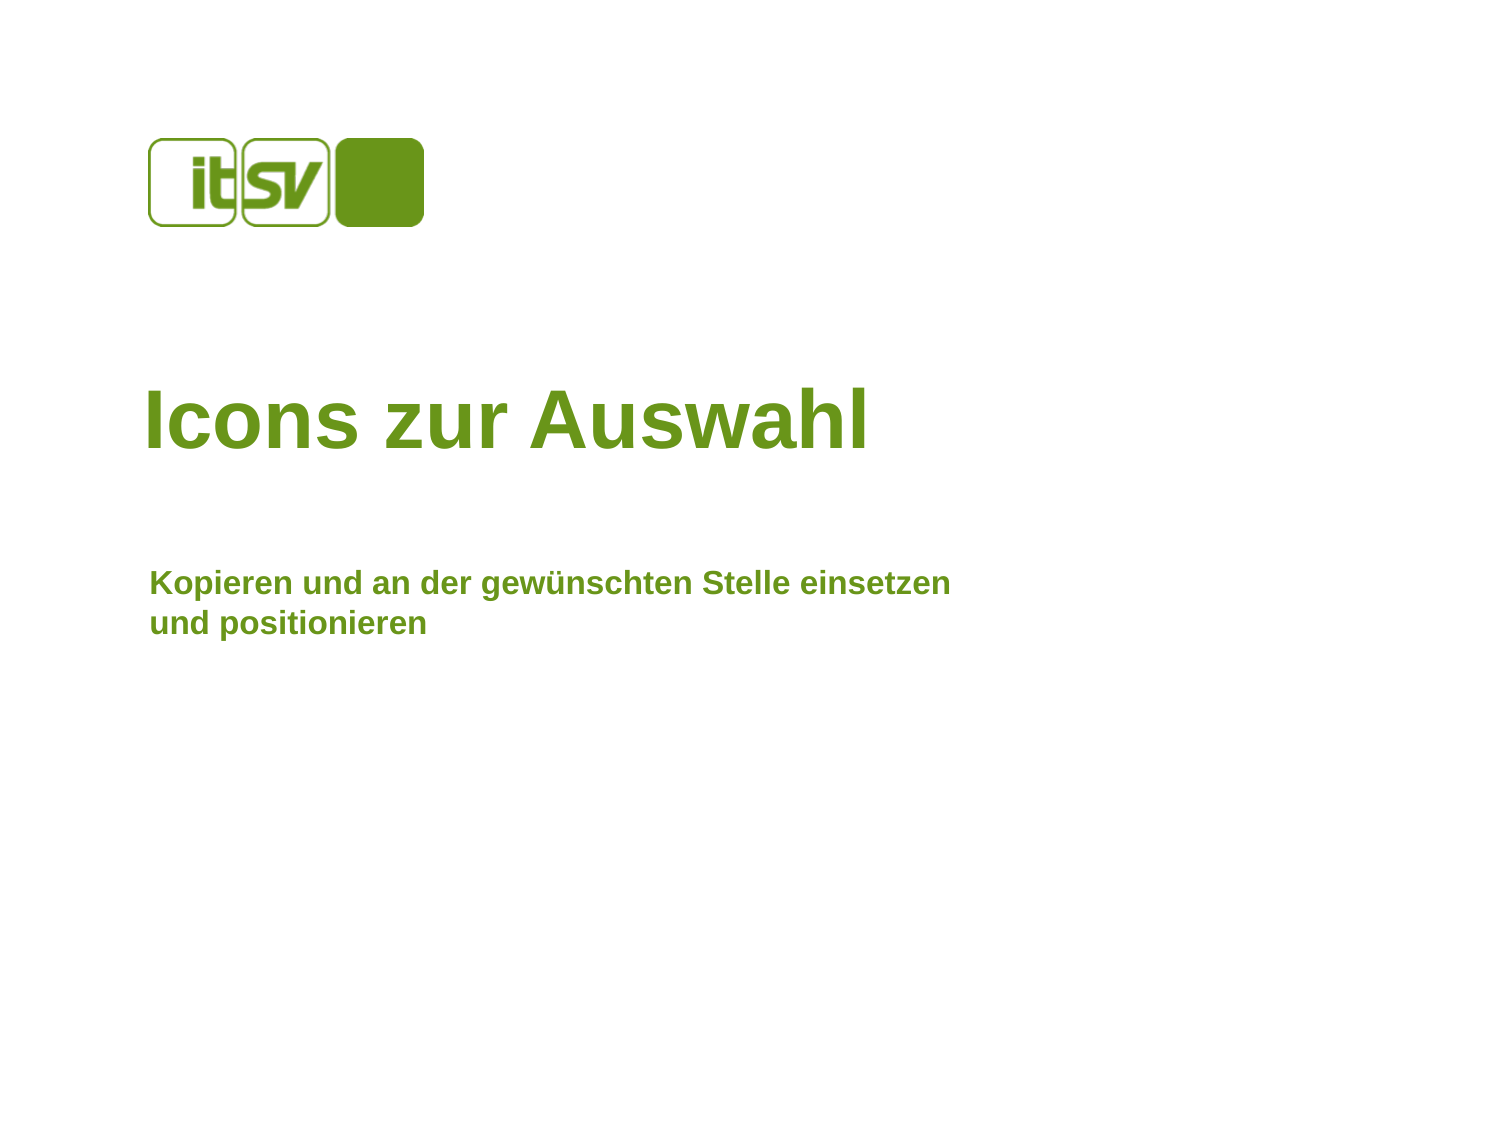

# Icons zur Auswahl
Kopieren und an der gewünschten Stelle einsetzen
und positionieren